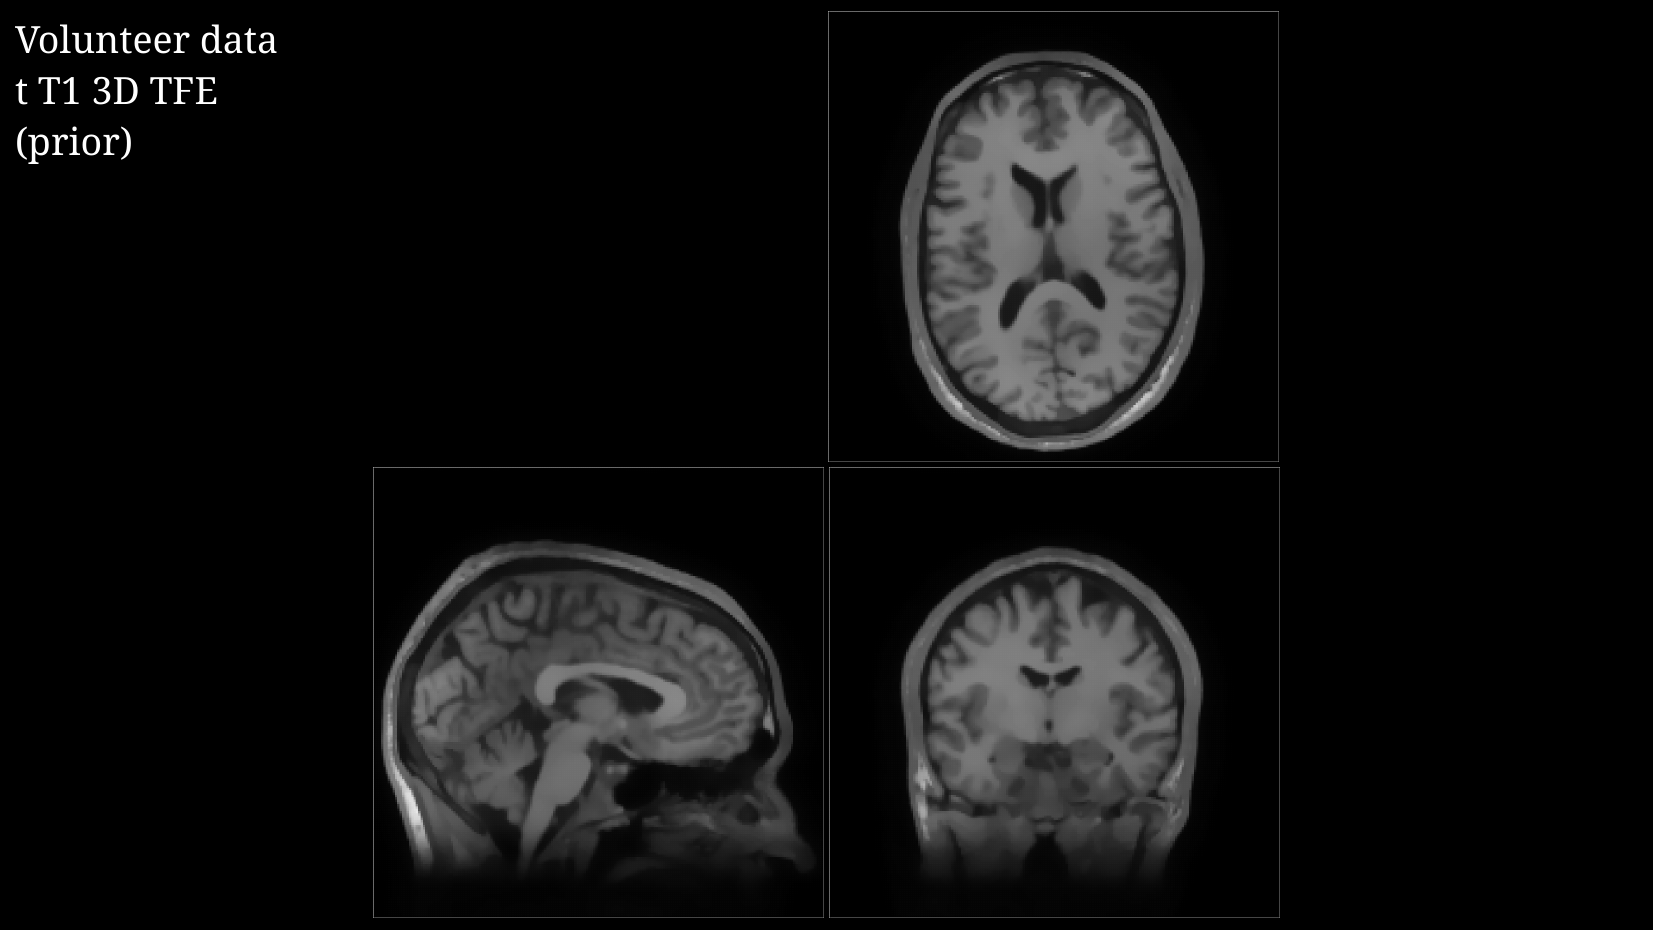

# Volunteer data t T1 3D TFE (prior)